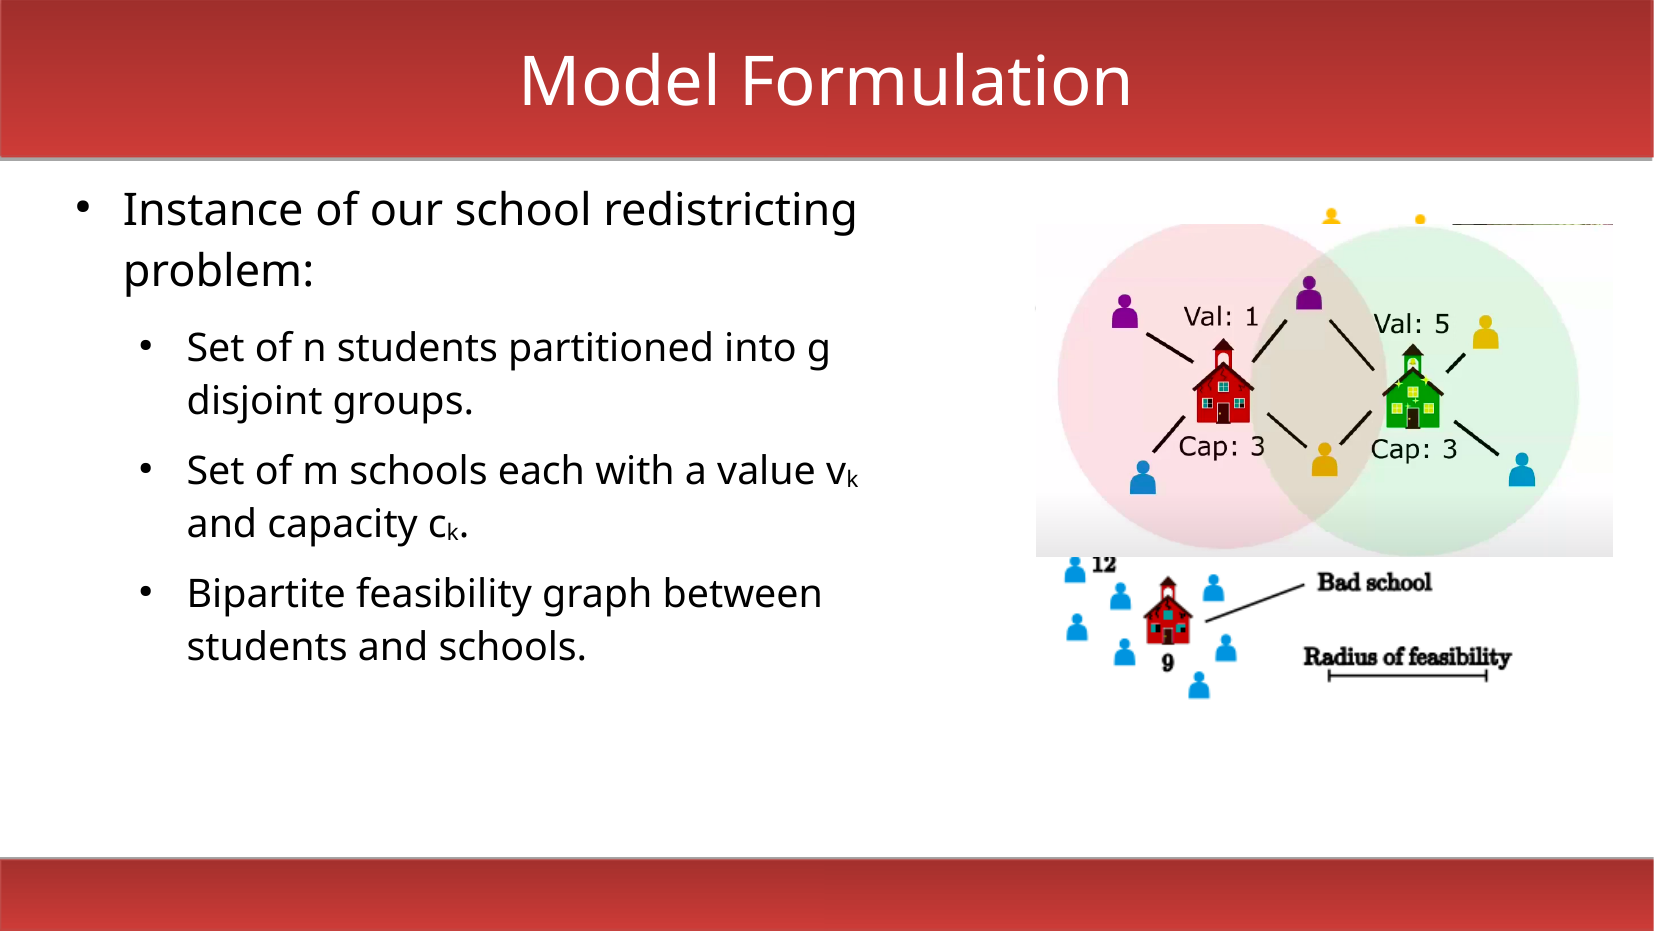

# Model Formulation
Instance of our school redistricting problem:
Set of n students partitioned into g disjoint groups.
Set of m schools each with a value vk and capacity ck.
Bipartite feasibility graph between students and schools.